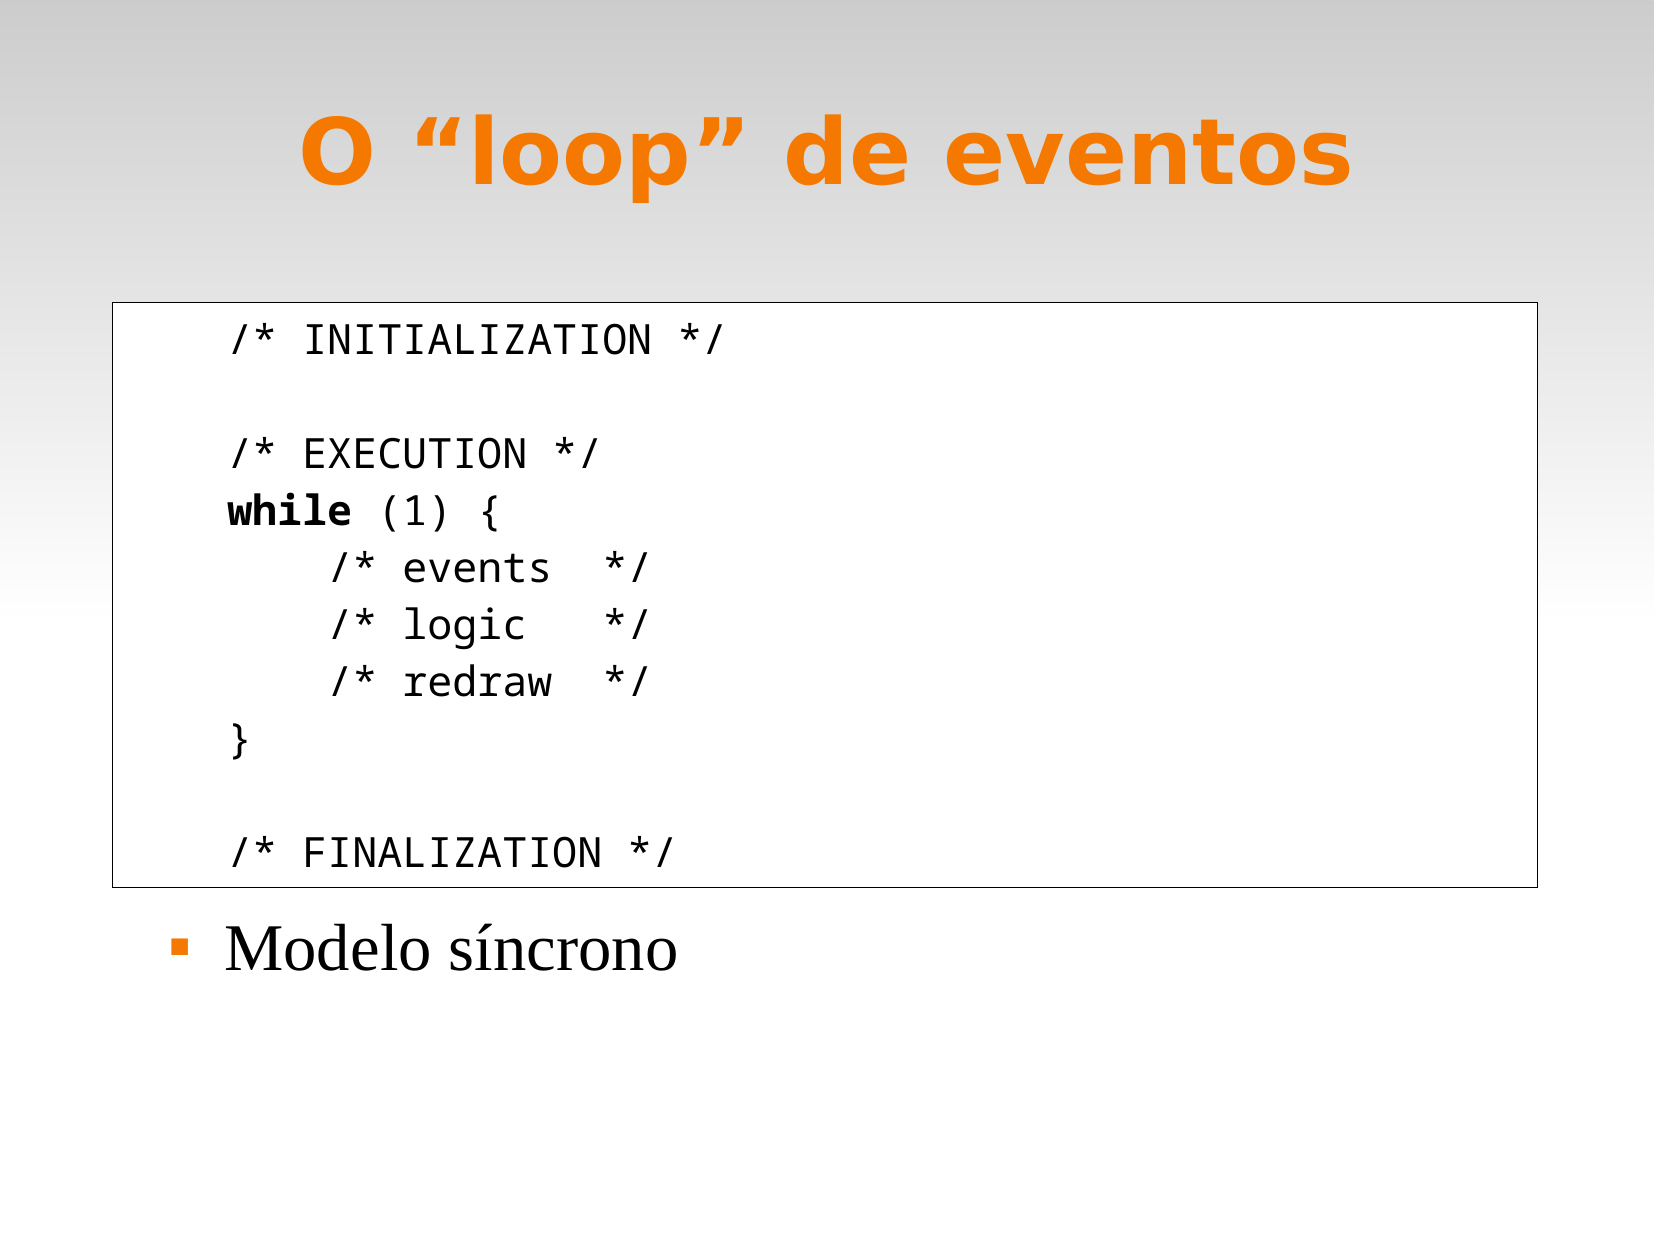

# O “loop” de eventos
 /* INITIALIZATION */
 /* EXECUTION */
 while (1) {
 /* events */
 /* logic */
 /* redraw */
 }
 /* FINALIZATION */
Modelo síncrono